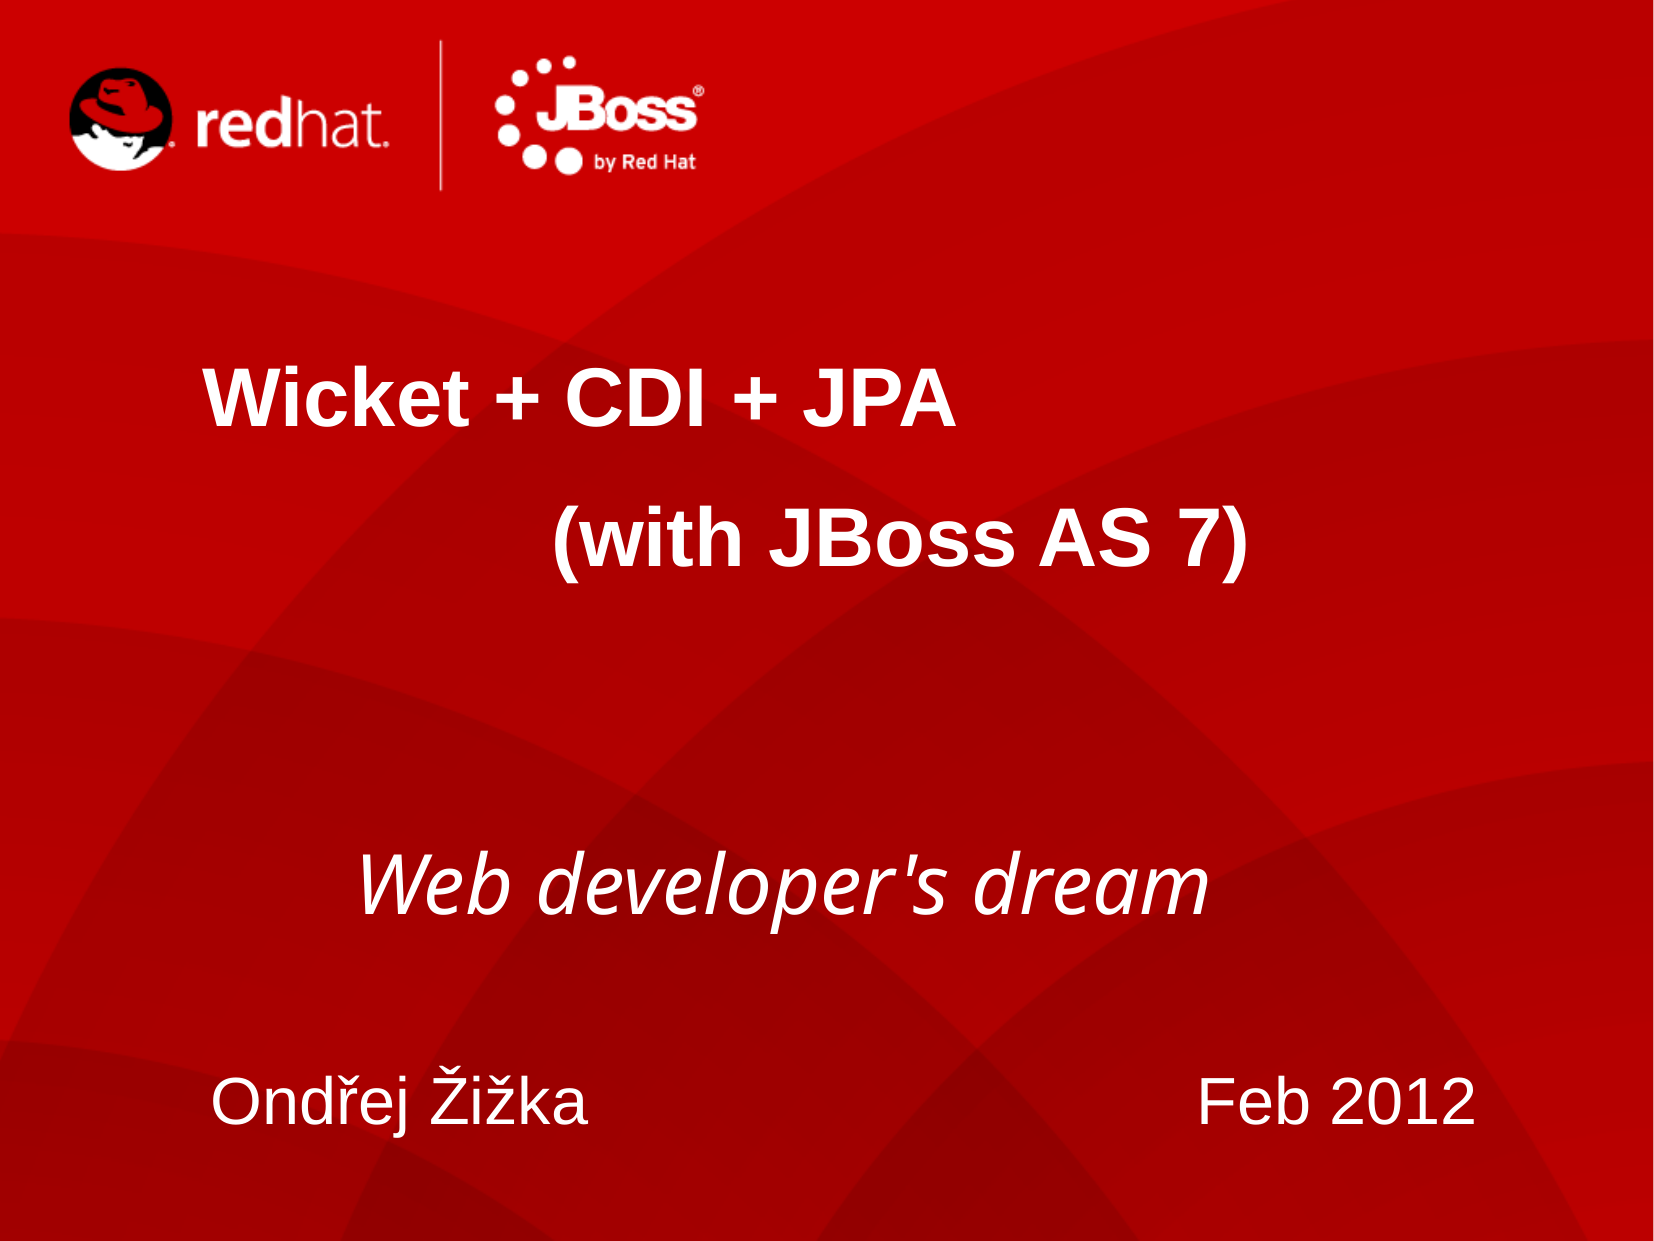

Wicket + CDI + JPA
 (with JBoss AS 7)
 Web developer's dream
Ondřej Žižka Feb 2012